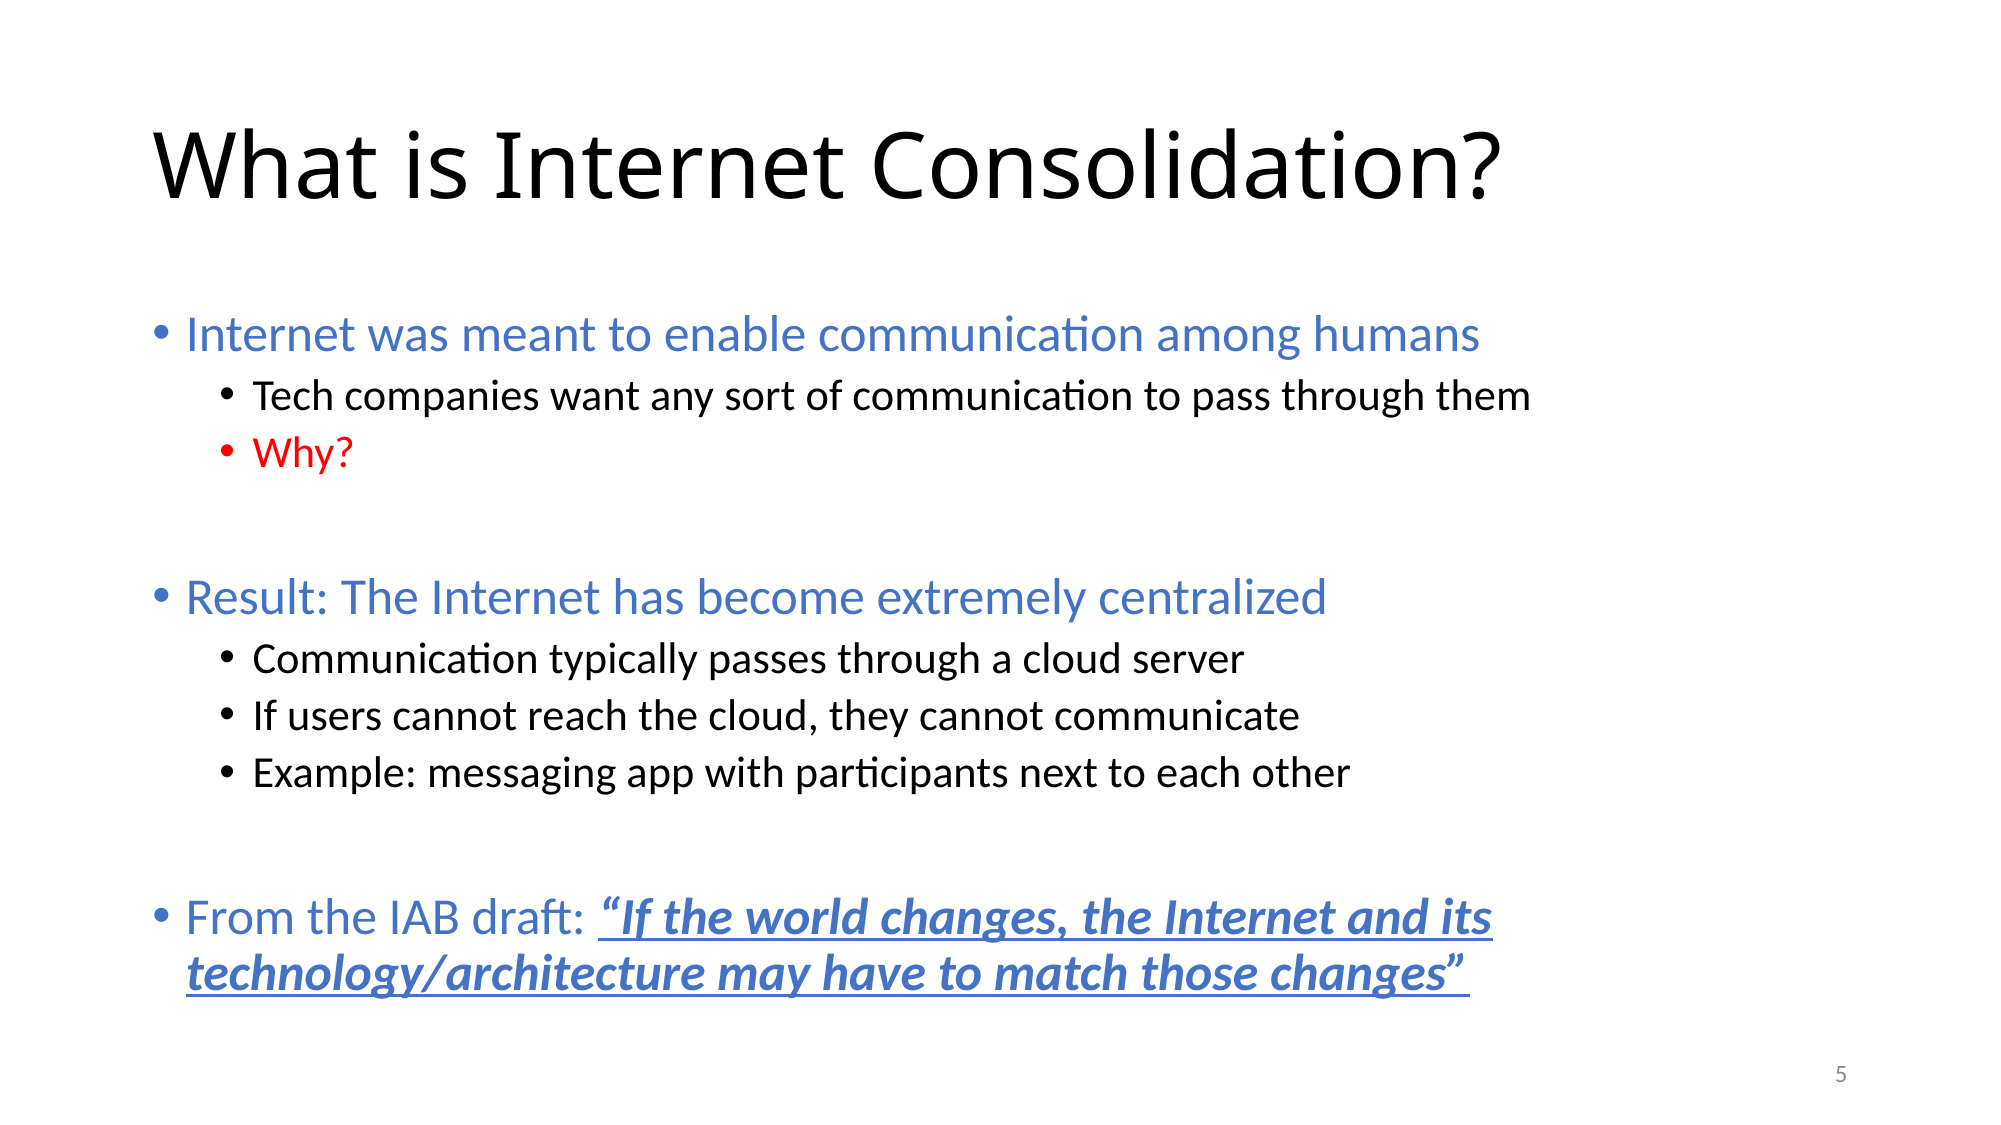

# What is Internet Consolidation?
Internet was meant to enable communication among humans
Tech companies want any sort of communication to pass through them
Why?
Result: The Internet has become extremely centralized
Communication typically passes through a cloud server
If users cannot reach the cloud, they cannot communicate
Example: messaging app with participants next to each other
From the IAB draft: “If the world changes, the Internet and its technology/architecture may have to match those changes”